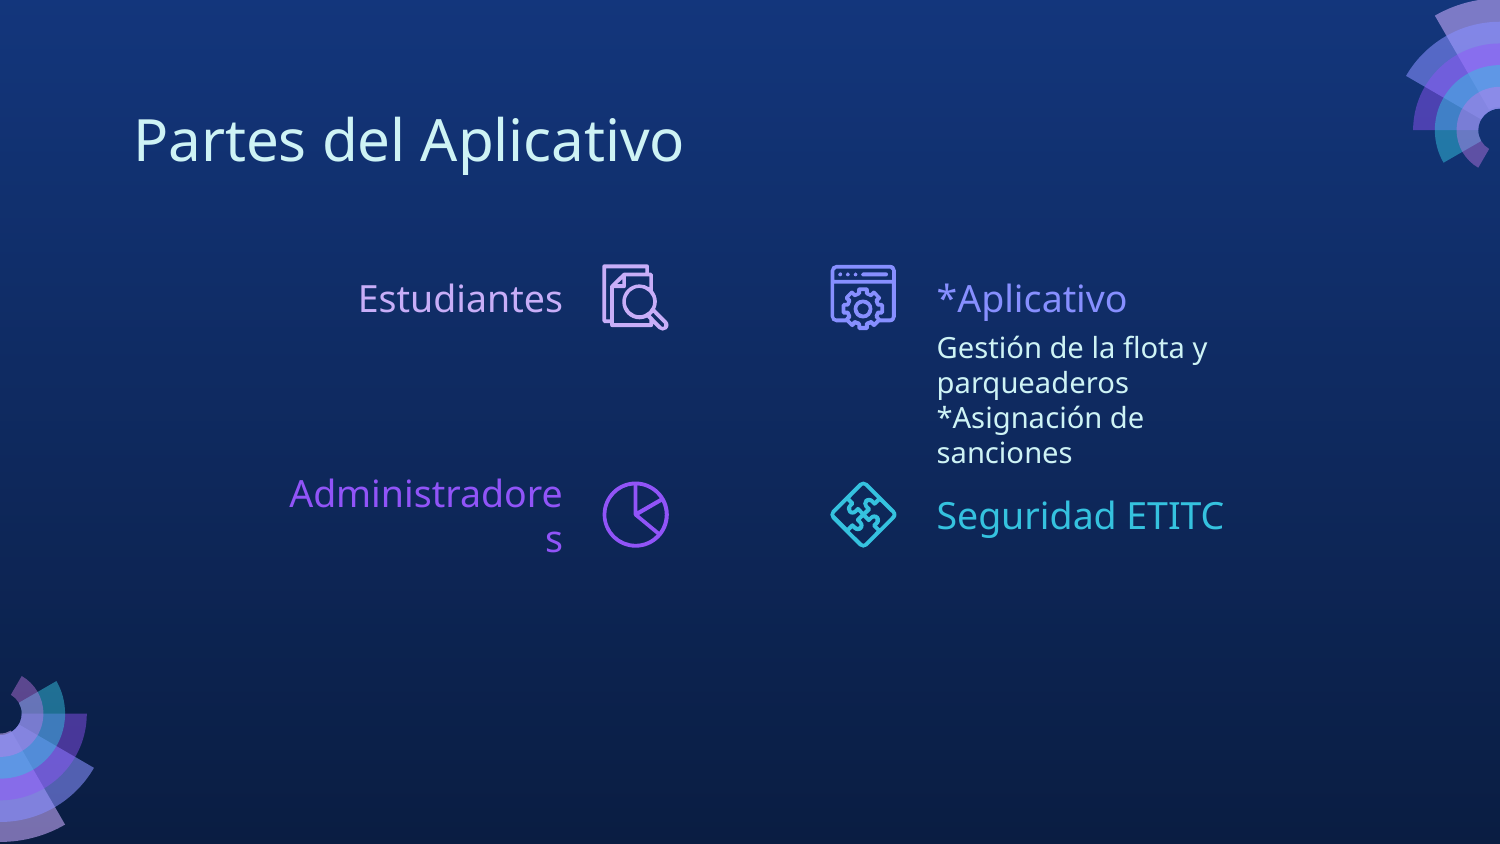

Partes del Aplicativo
# Estudiantes
*Aplicativo
Gestión de la flota y parqueaderos
*Asignación de sanciones
Administradores
Seguridad ETITC